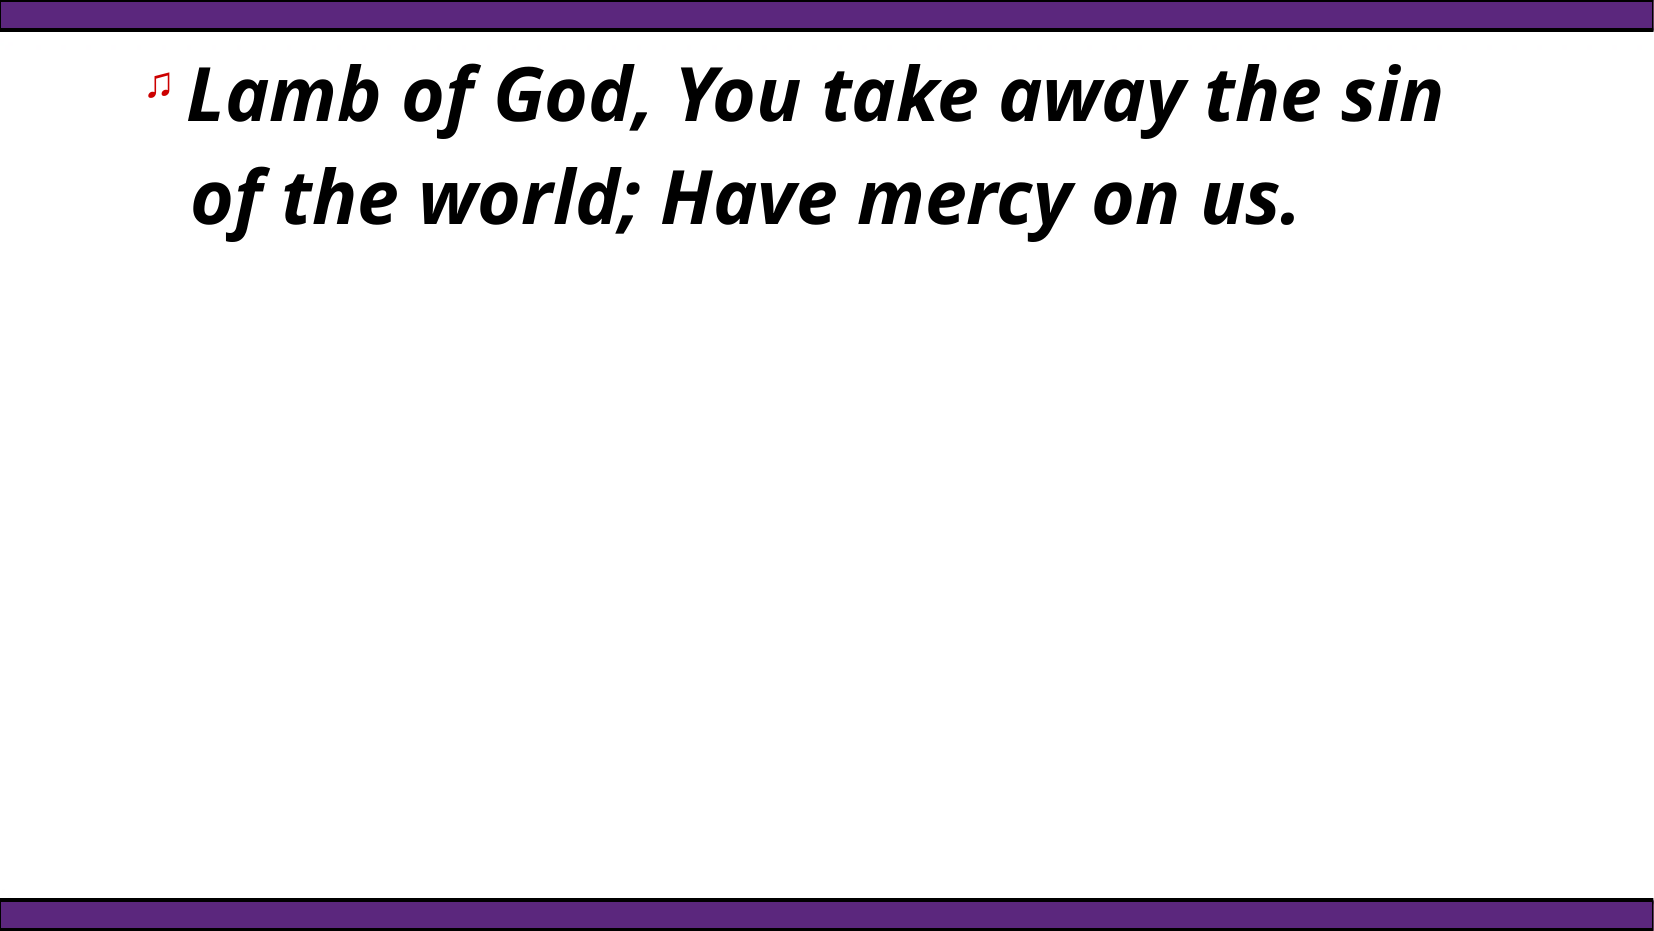

♫ Lamb of God, You take away the sin
 of the world; Have mercy on us.